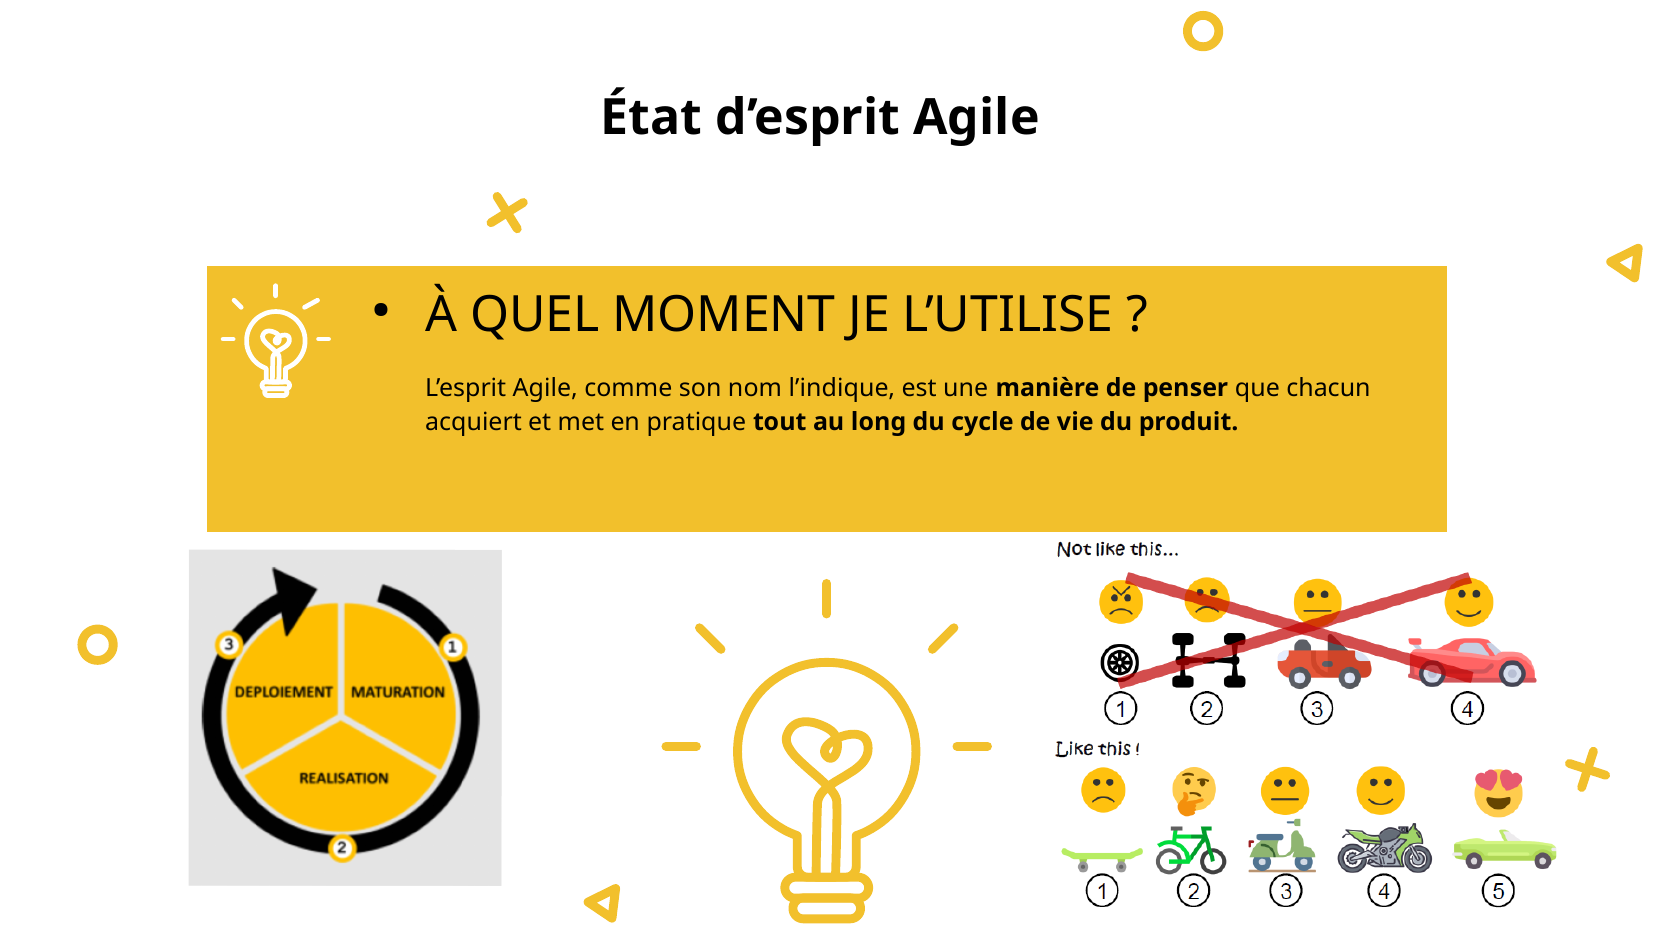

# État d’esprit Agile
À QUEL MOMENT JE L’UTILISE ?
L’esprit Agile, comme son nom l’indique, est une manière de penser que chacun acquiert et met en pratique tout au long du cycle de vie du produit.